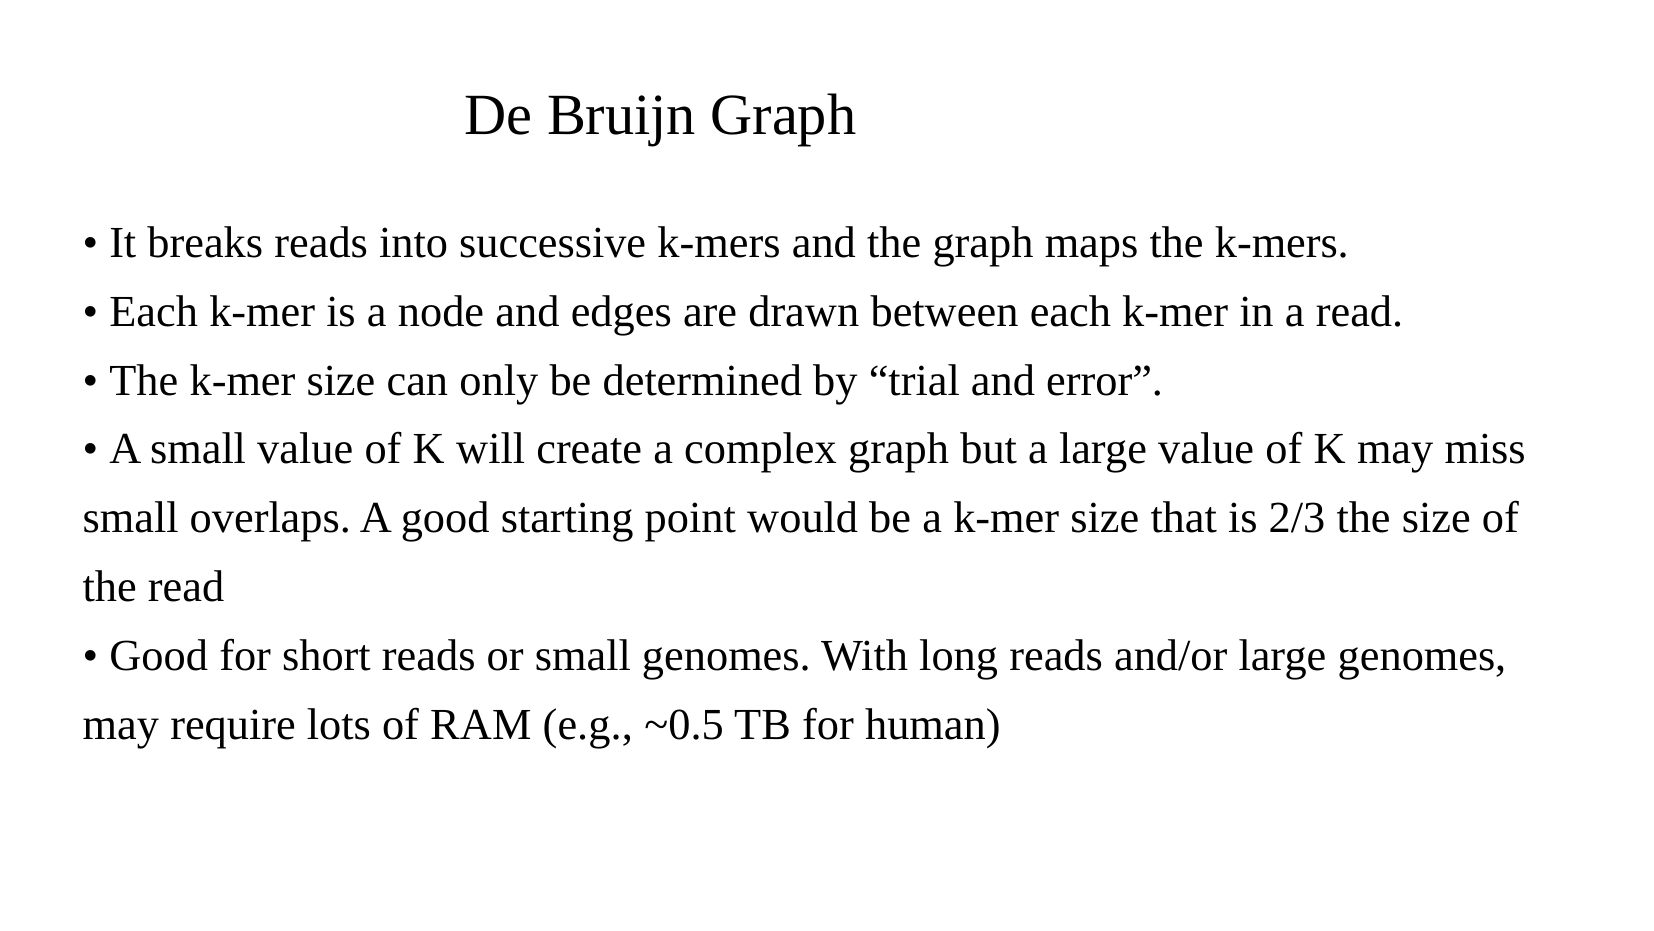

# De Bruijn Graph
• It breaks reads into successive k-mers and the graph maps the k-mers.
• Each k-mer is a node and edges are drawn between each k-mer in a read.
• The k-mer size can only be determined by “trial and error”.
• A small value of K will create a complex graph but a large value of K may miss
small overlaps. A good starting point would be a k-mer size that is 2/3 the size of
the read
• Good for short reads or small genomes. With long reads and/or large genomes,
may require lots of RAM (e.g., ~0.5 TB for human)